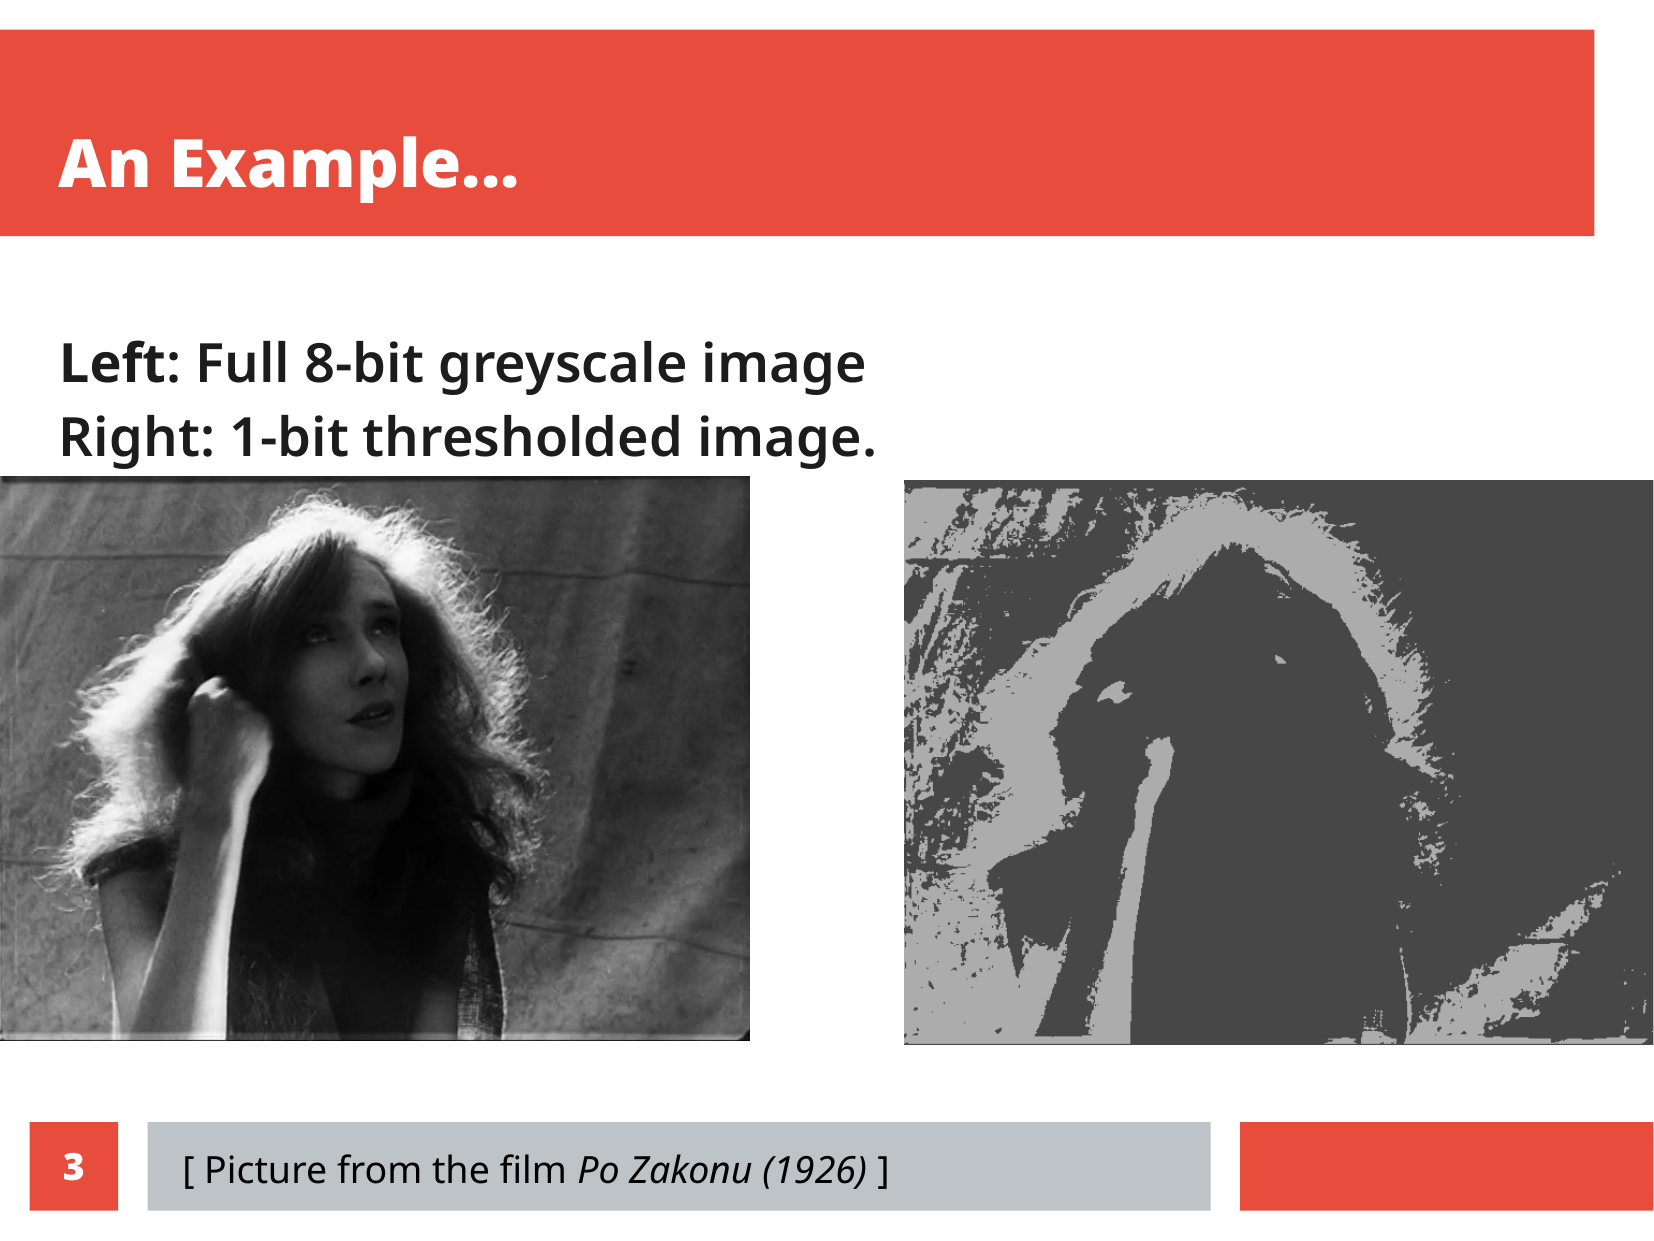

# An Example...
Left: Full 8-bit greyscale image
Right: 1-bit thresholded image.
3
[ Picture from the film Po Zakonu (1926) ]